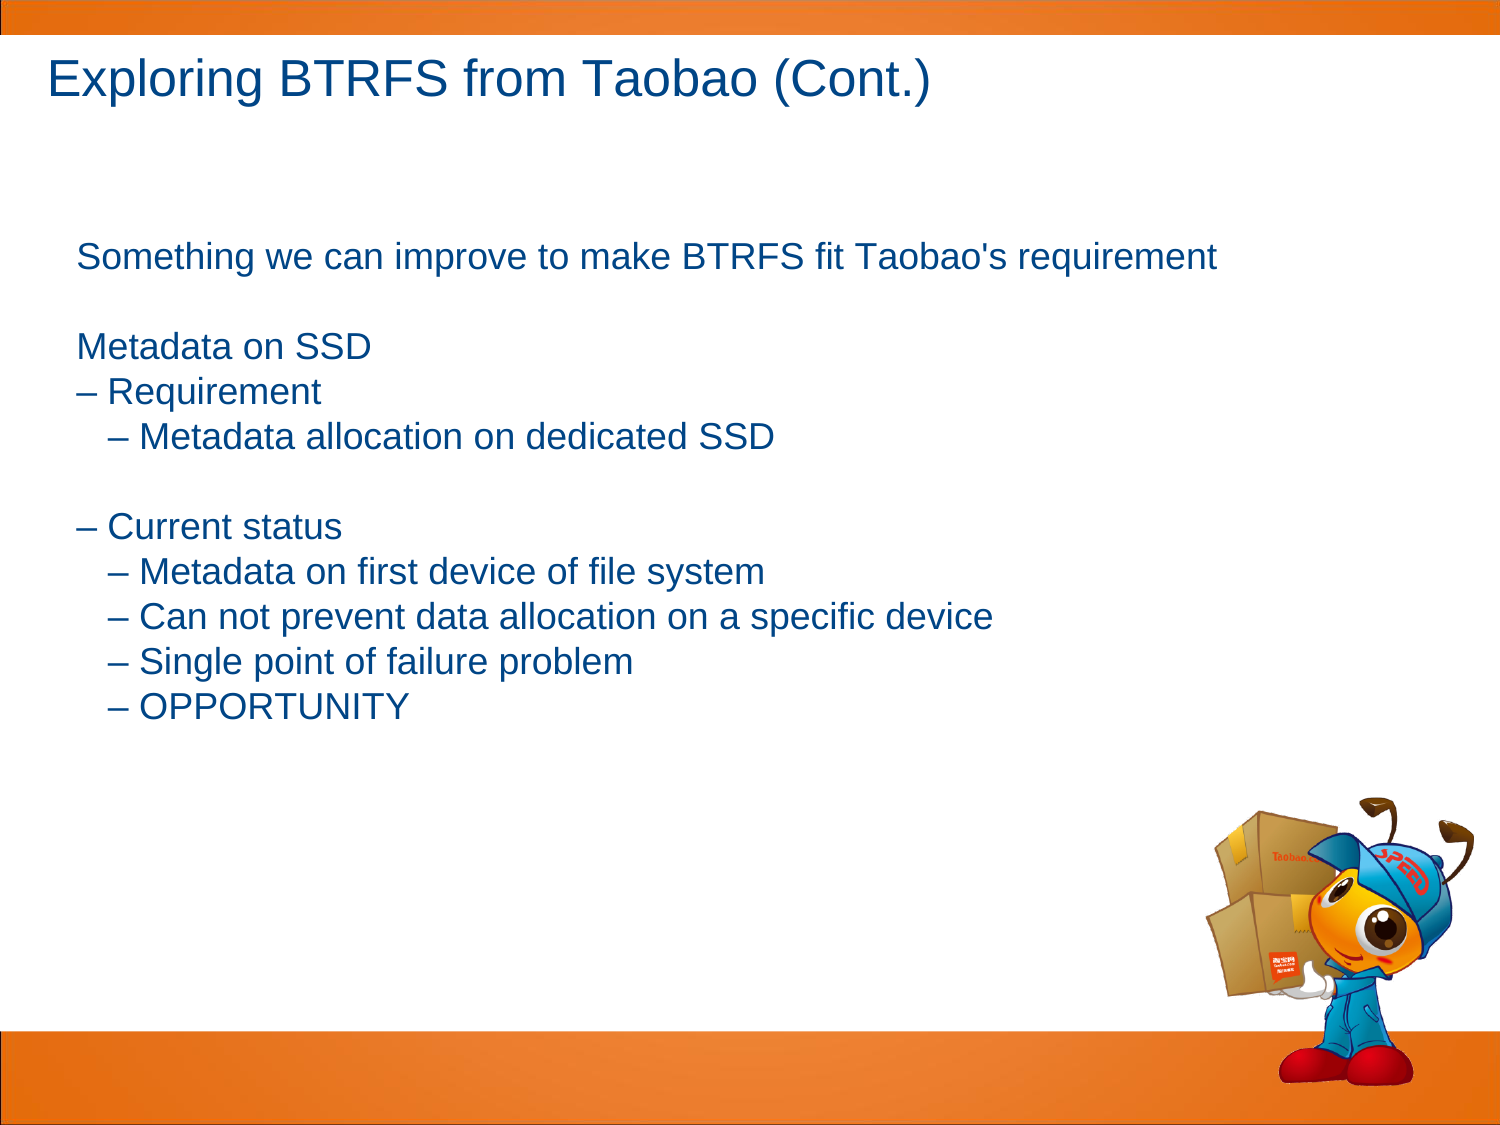

Exploring BTRFS from Taobao (Cont.)
Something we can improve to make BTRFS fit Taobao's requirement
Metadata on SSD
– Requirement
 – Metadata allocation on dedicated SSD
– Current status
 – Metadata on first device of file system
 – Can not prevent data allocation on a specific device
 – Single point of failure problem
 – OPPORTUNITY